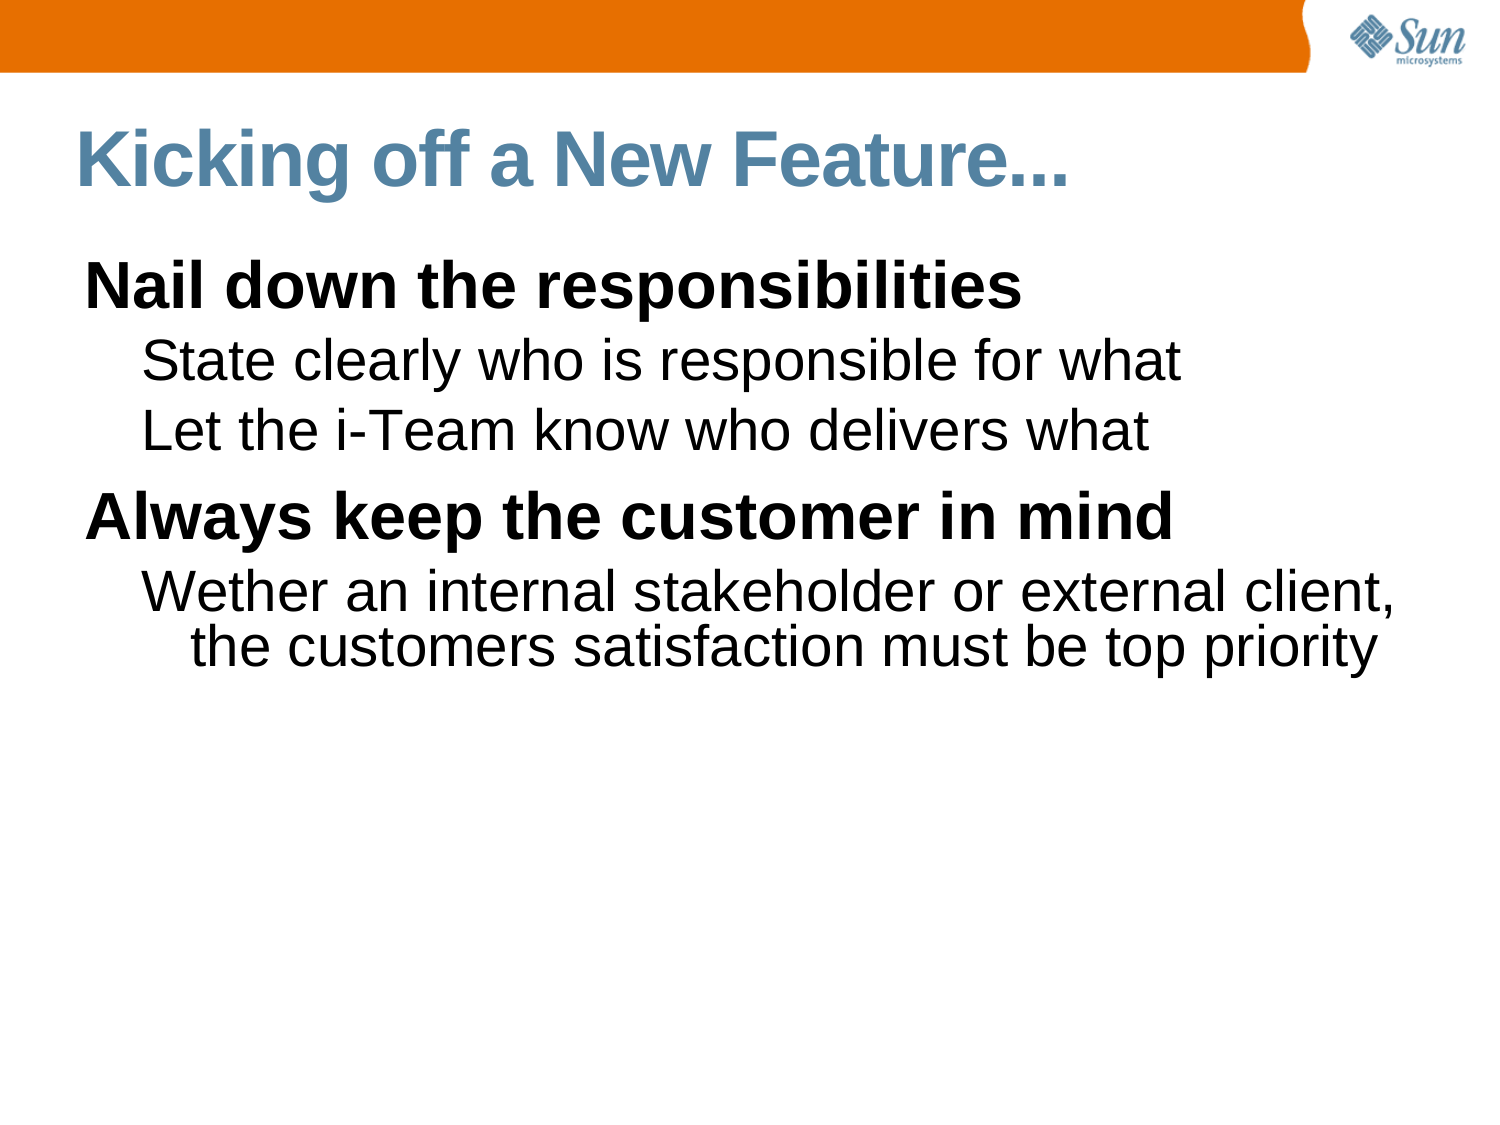

Kicking off a New Feature...
# Nail down the responsibilities
State clearly who is responsible for what
Let the i-Team know who delivers what
Always keep the customer in mind
Wether an internal stakeholder or external client, the customers satisfaction must be top priority